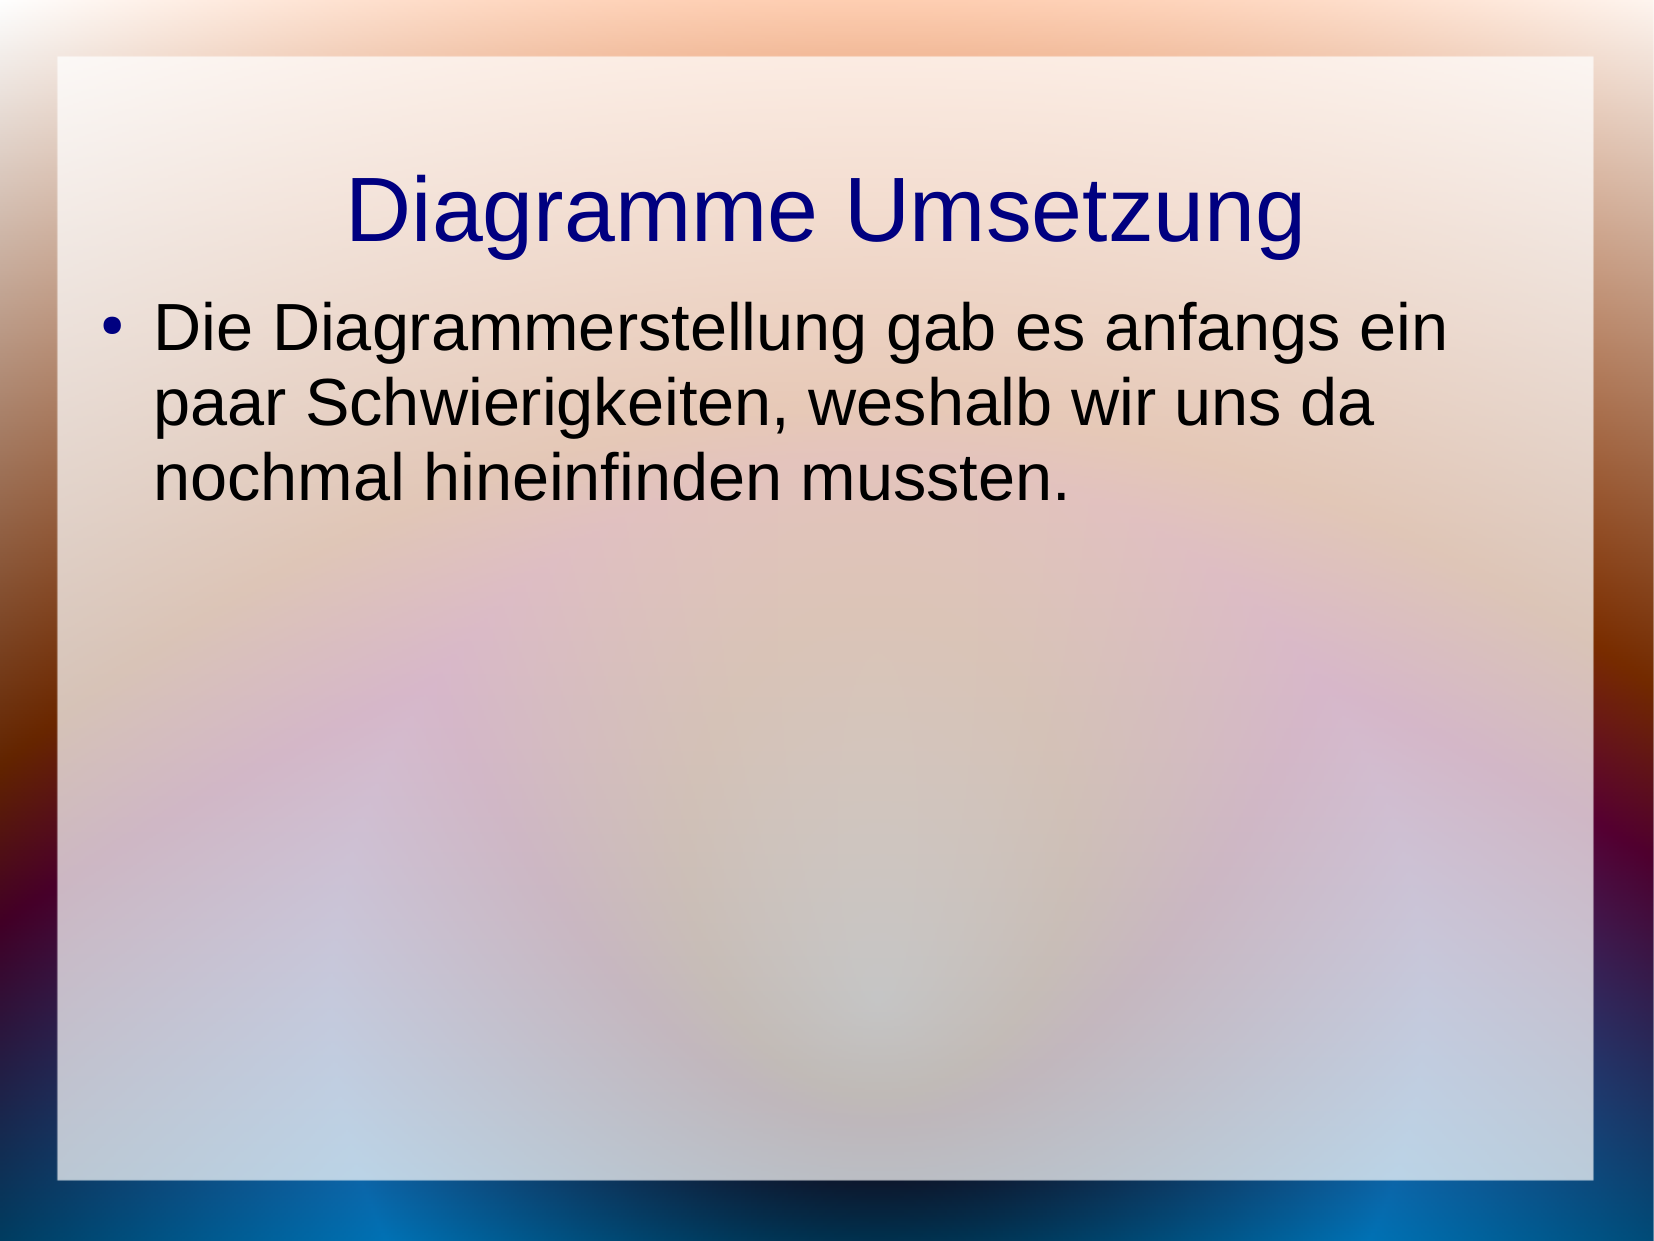

# Diagramme Umsetzung
Die Diagrammerstellung gab es anfangs ein paar Schwierigkeiten, weshalb wir uns da nochmal hineinfinden mussten.